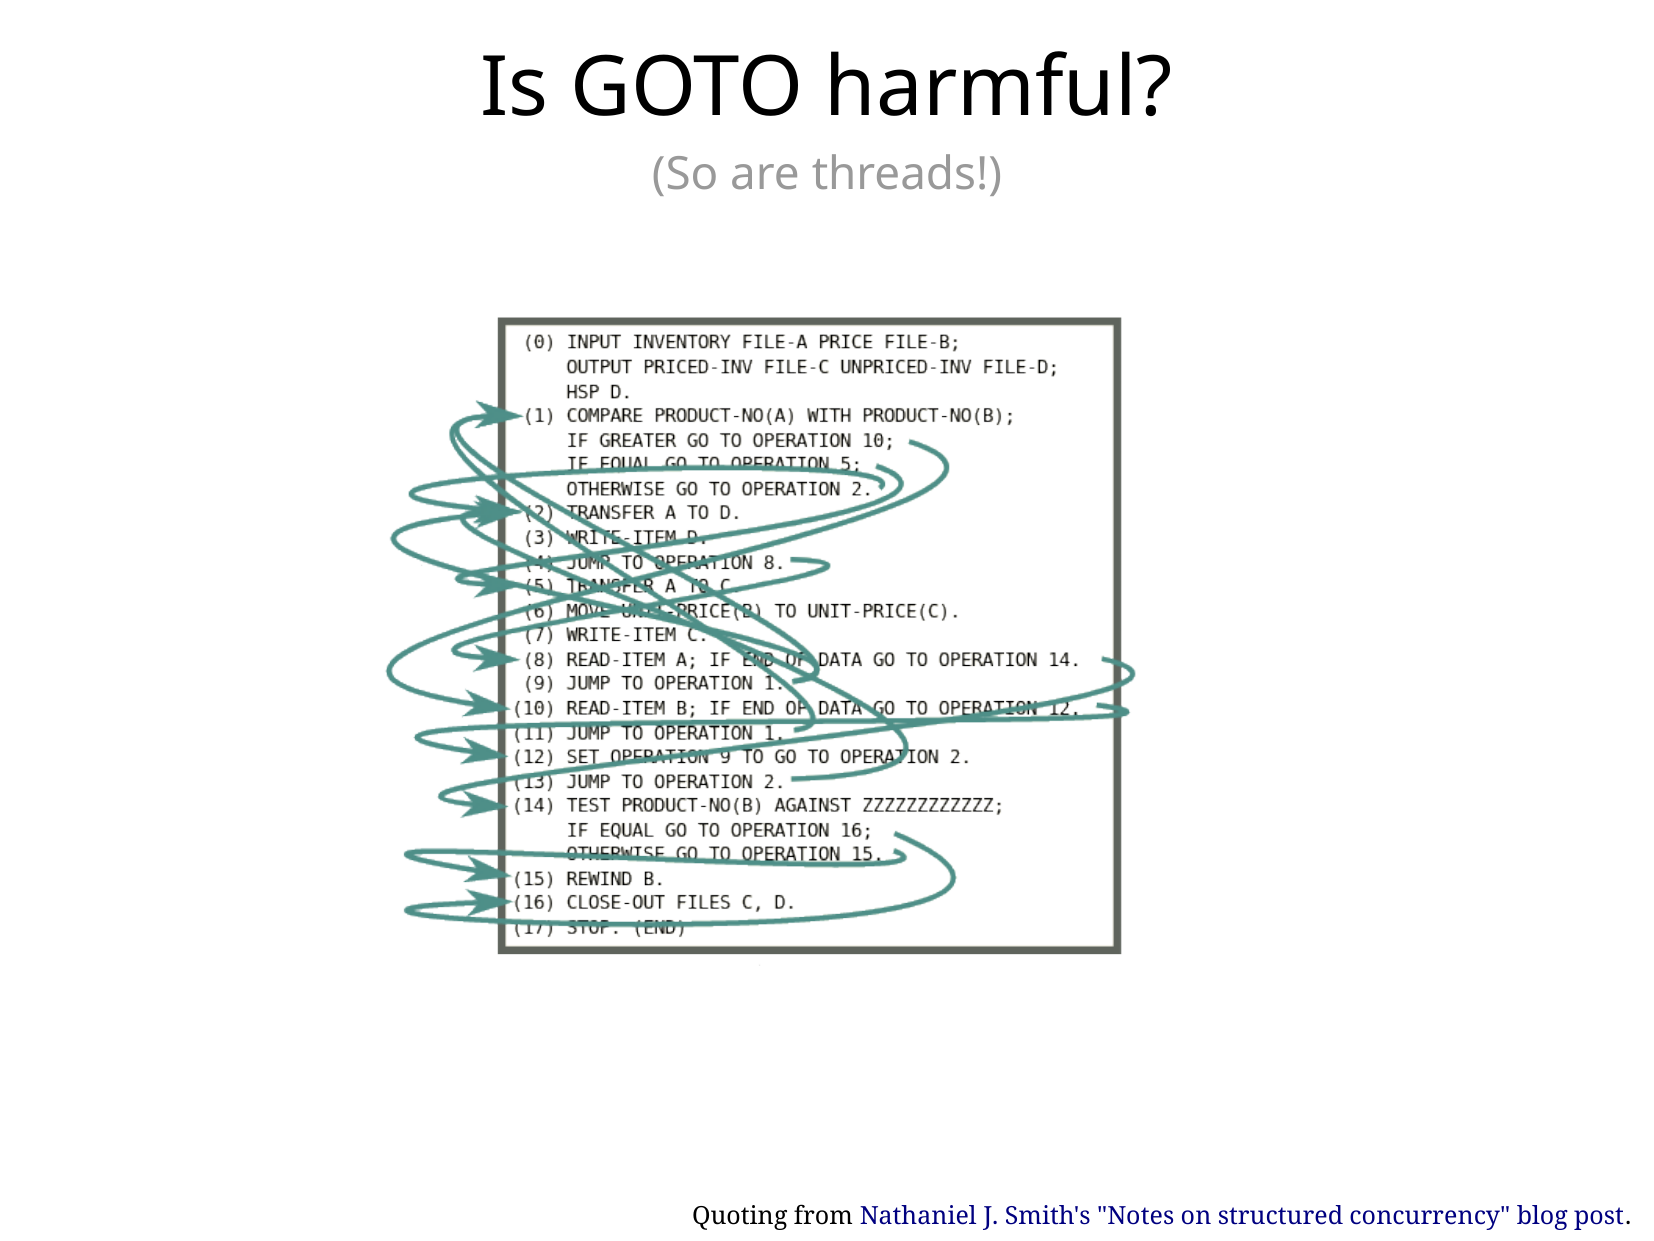

# Is GOTO harmful? (So are threads!)
Quoting from Nathaniel J. Smith's "Notes on structured concurrency" blog post.